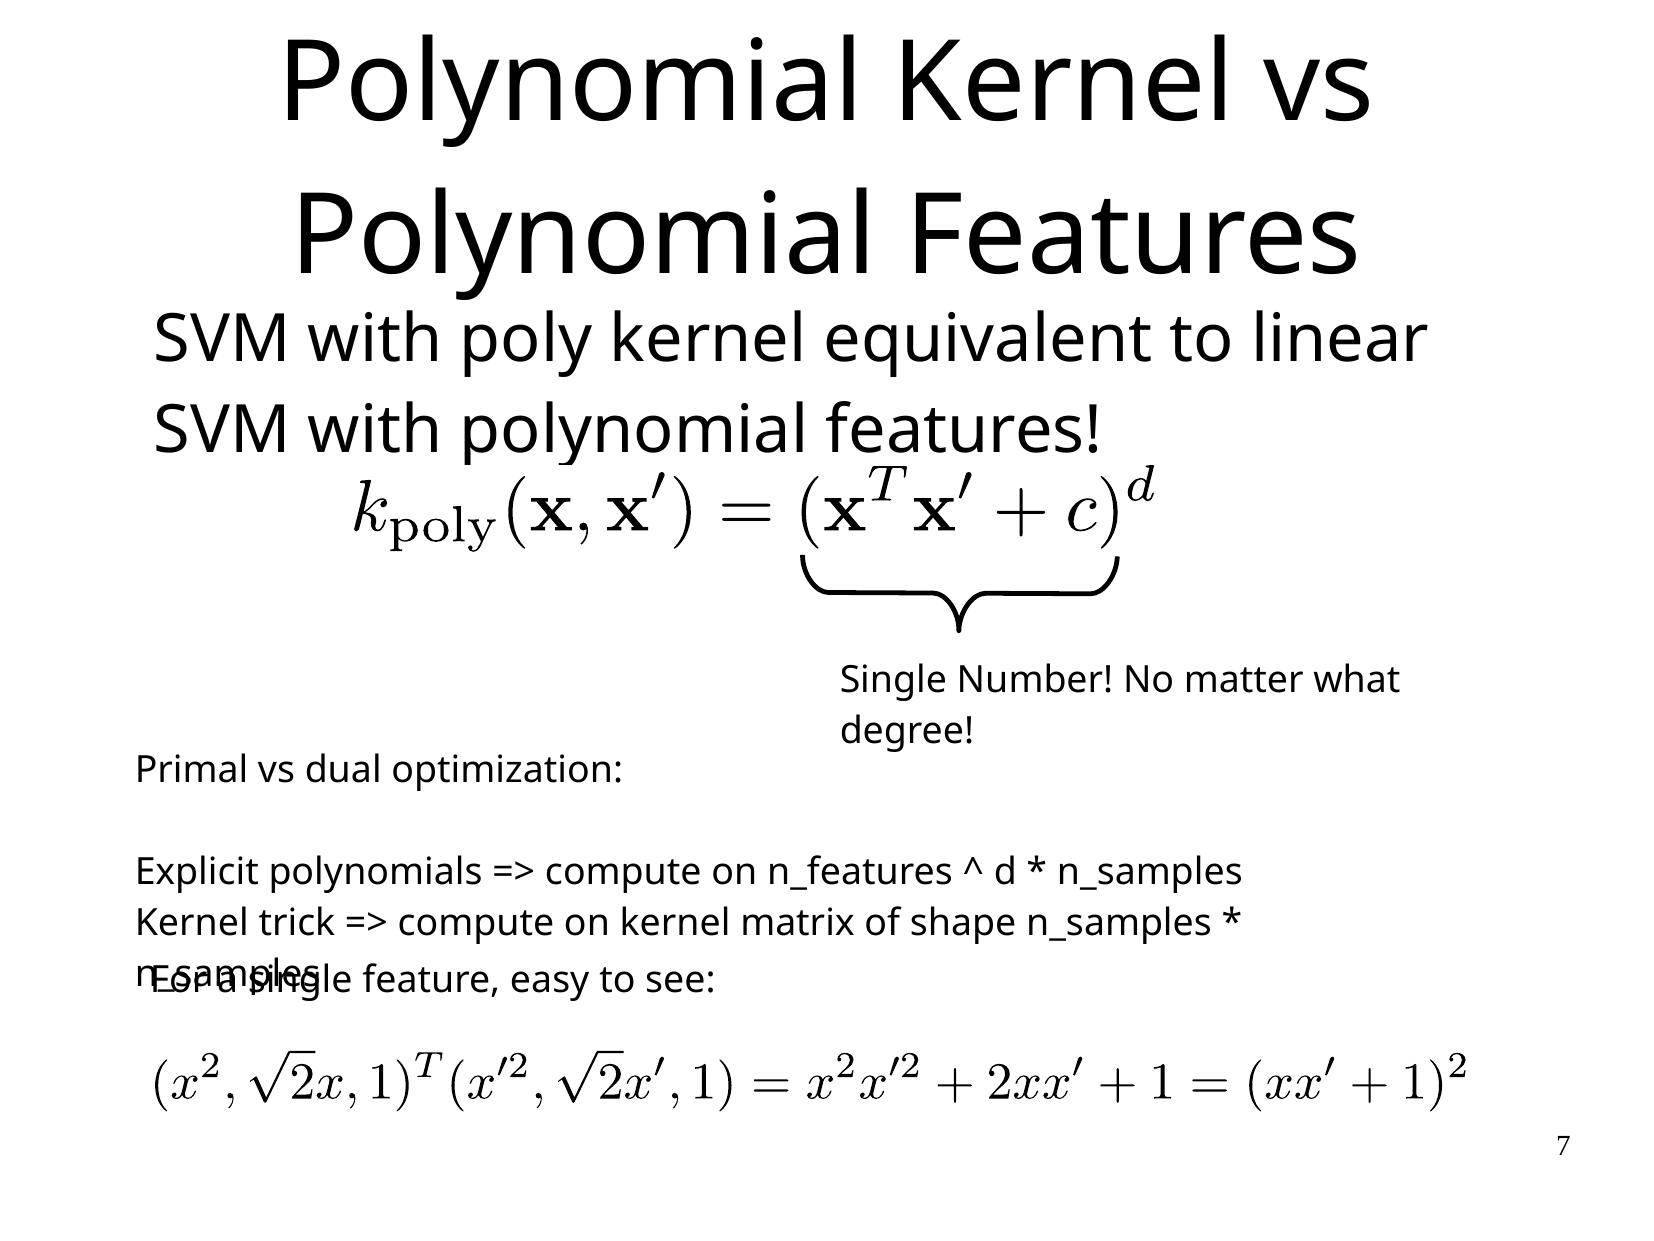

# Polynomial Kernel vs Polynomial Features
SVM with poly kernel equivalent to linear SVM with polynomial features!
Single Number! No matter what degree!
Primal vs dual optimization:
Explicit polynomials => compute on n_features ^ d * n_samples
Kernel trick => compute on kernel matrix of shape n_samples * n_samples
For a single feature, easy to see:
7